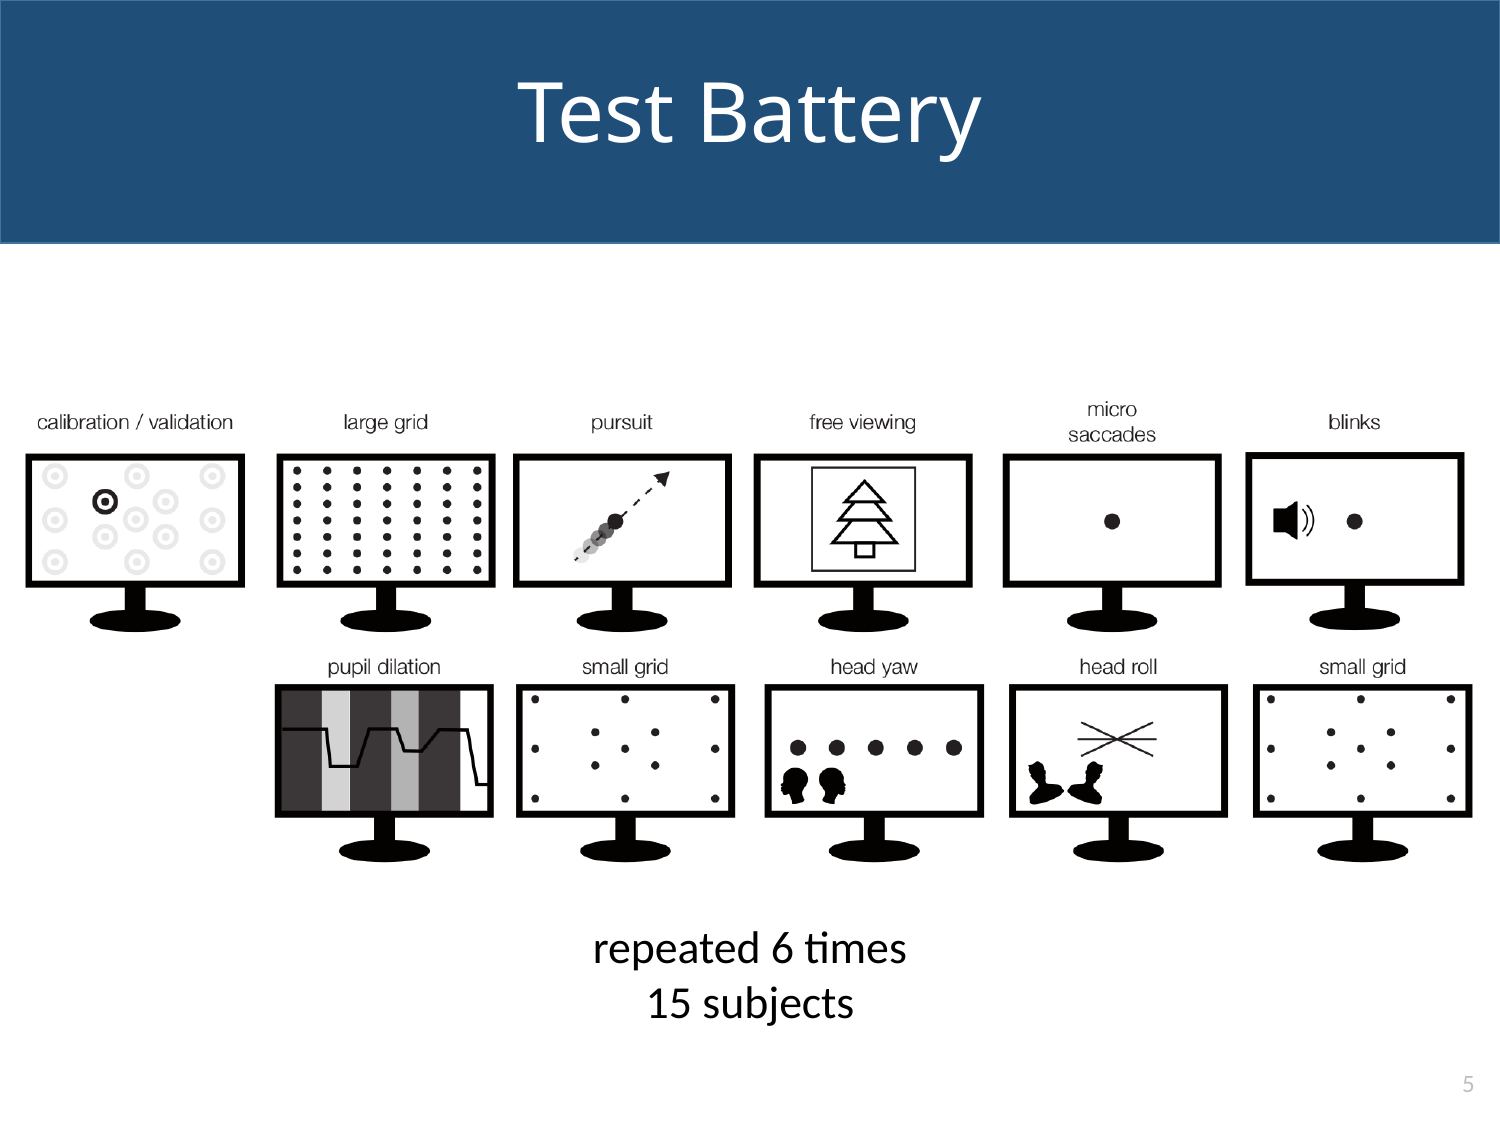

# Test Battery
repeated 6 times
15 subjects
5